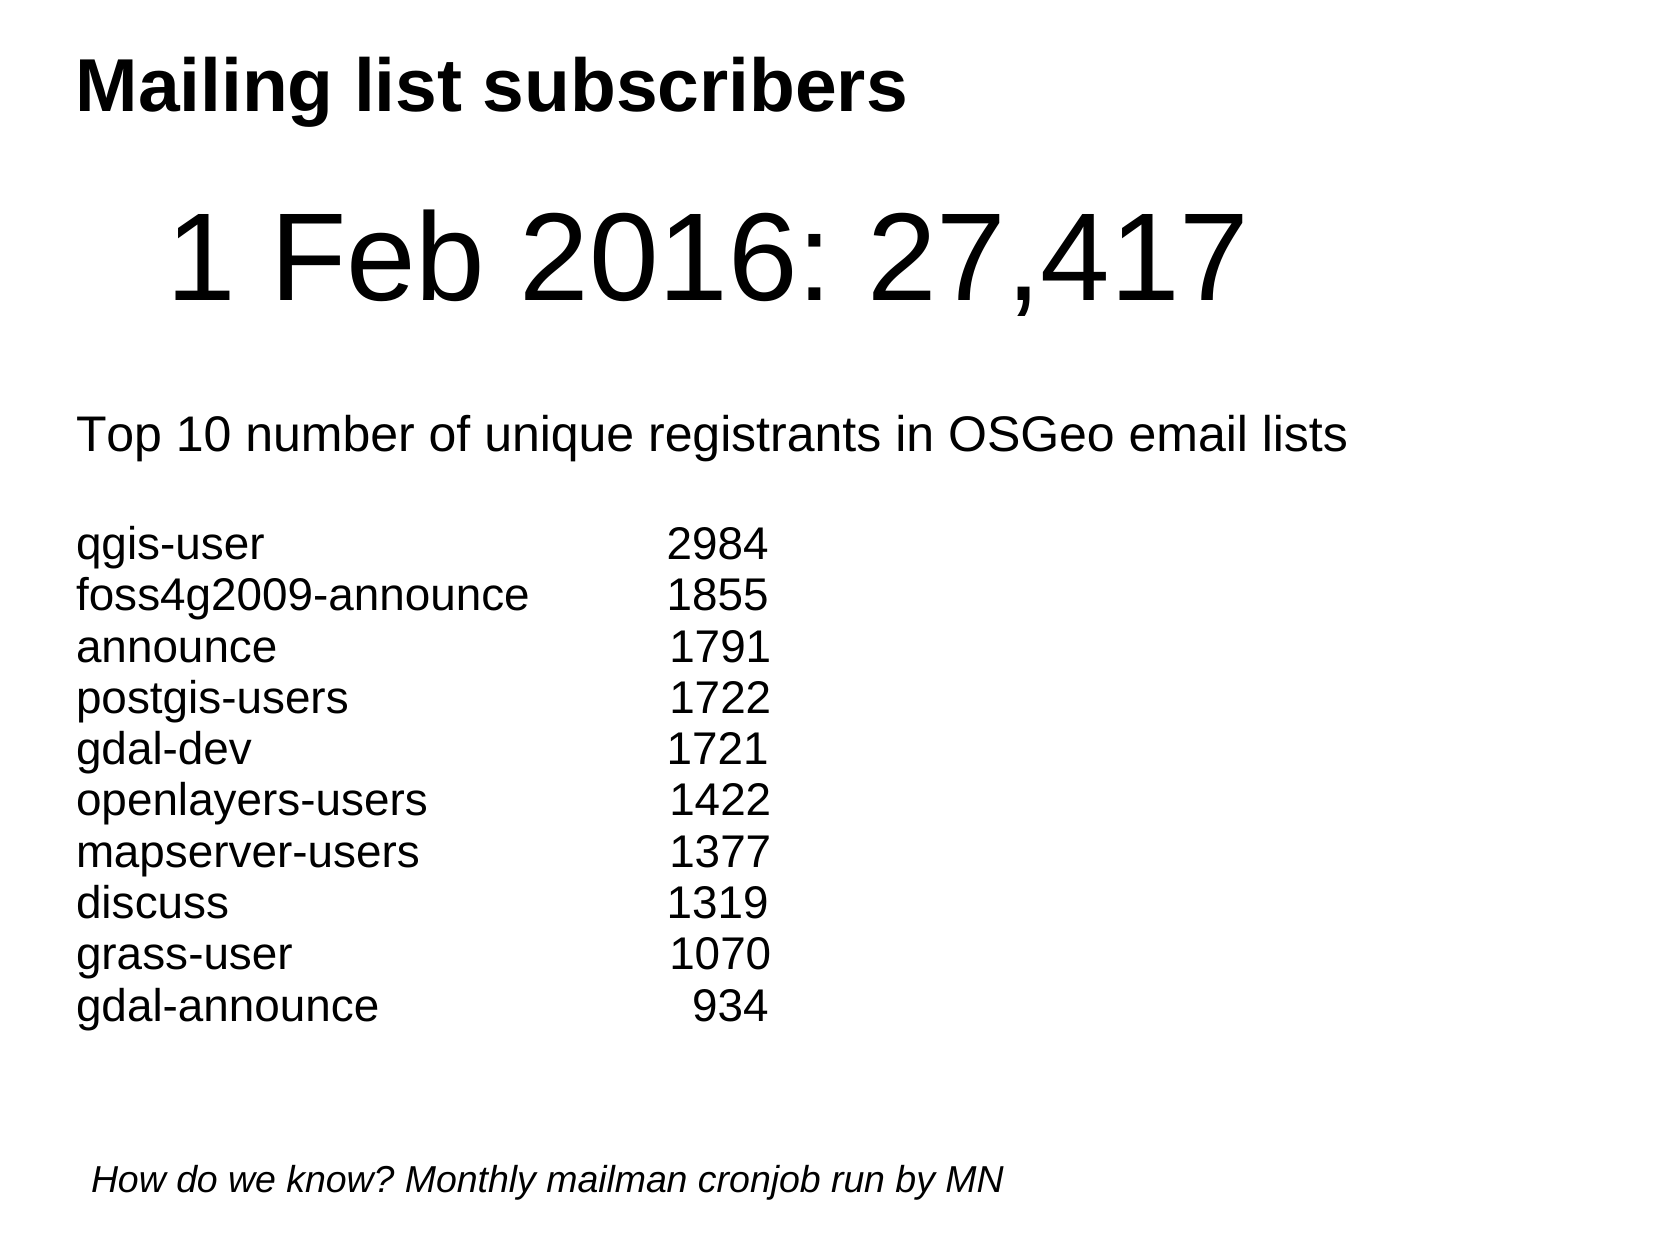

Mailing list subscribers
1 Feb 2016: 27,417
Top 10 number of unique registrants in OSGeo email lists
qgis-user						2984
foss4g2009-announce		1855
announce					 1791
postgis-users				 1722
gdal-dev						1721
openlayers-users			 1422
mapserver-users			 1377
discuss						1319
grass-user					 1070
gdal-announce				 934
How do we know? Monthly mailman cronjob run by MN